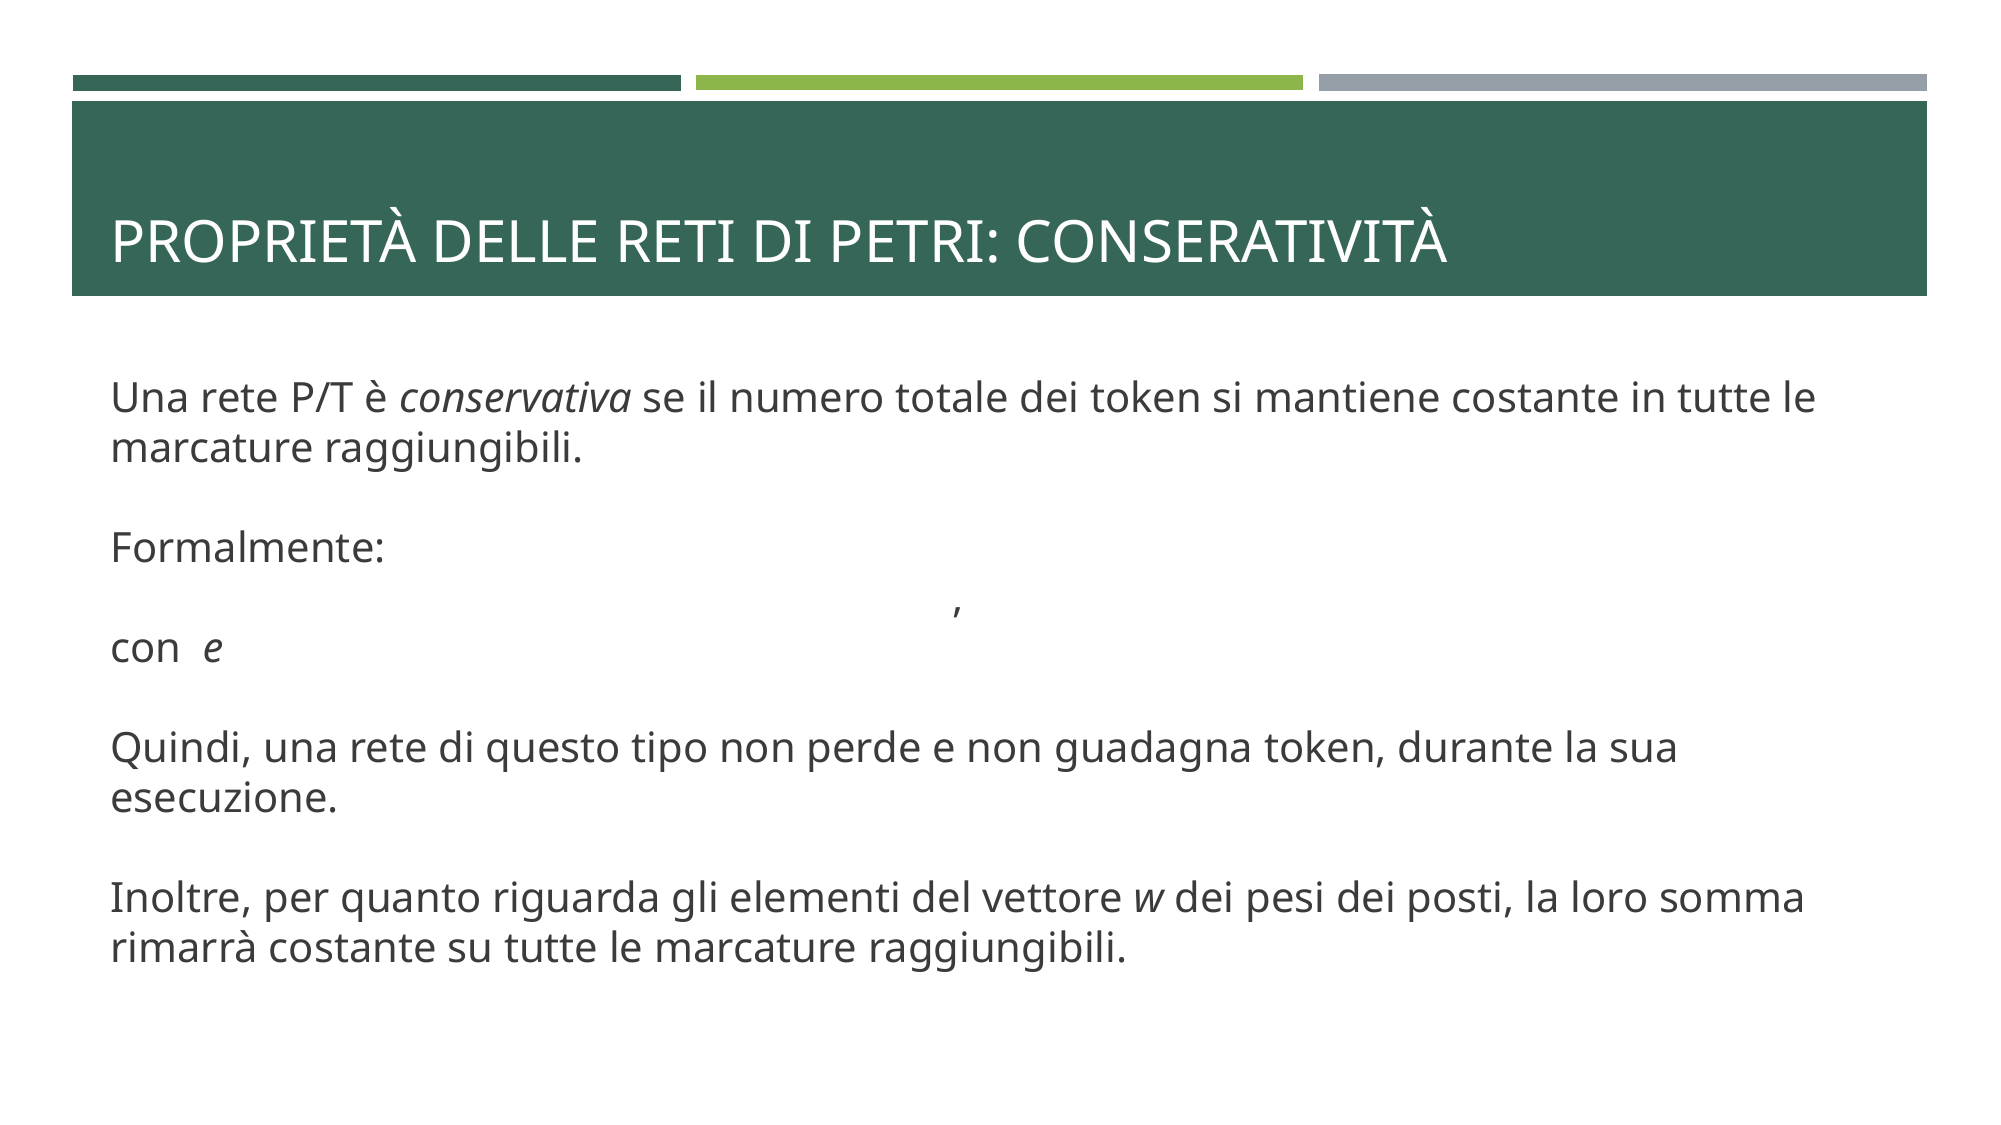

# Proprietà delle reti di petri: conseratività
Una rete P/T è conservativa se il numero totale dei token si mantiene costante in tutte le marcature raggiungibili.
Formalmente:
,
con e
Quindi, una rete di questo tipo non perde e non guadagna token, durante la sua esecuzione.
Inoltre, per quanto riguarda gli elementi del vettore w dei pesi dei posti, la loro somma rimarrà costante su tutte le marcature raggiungibili.